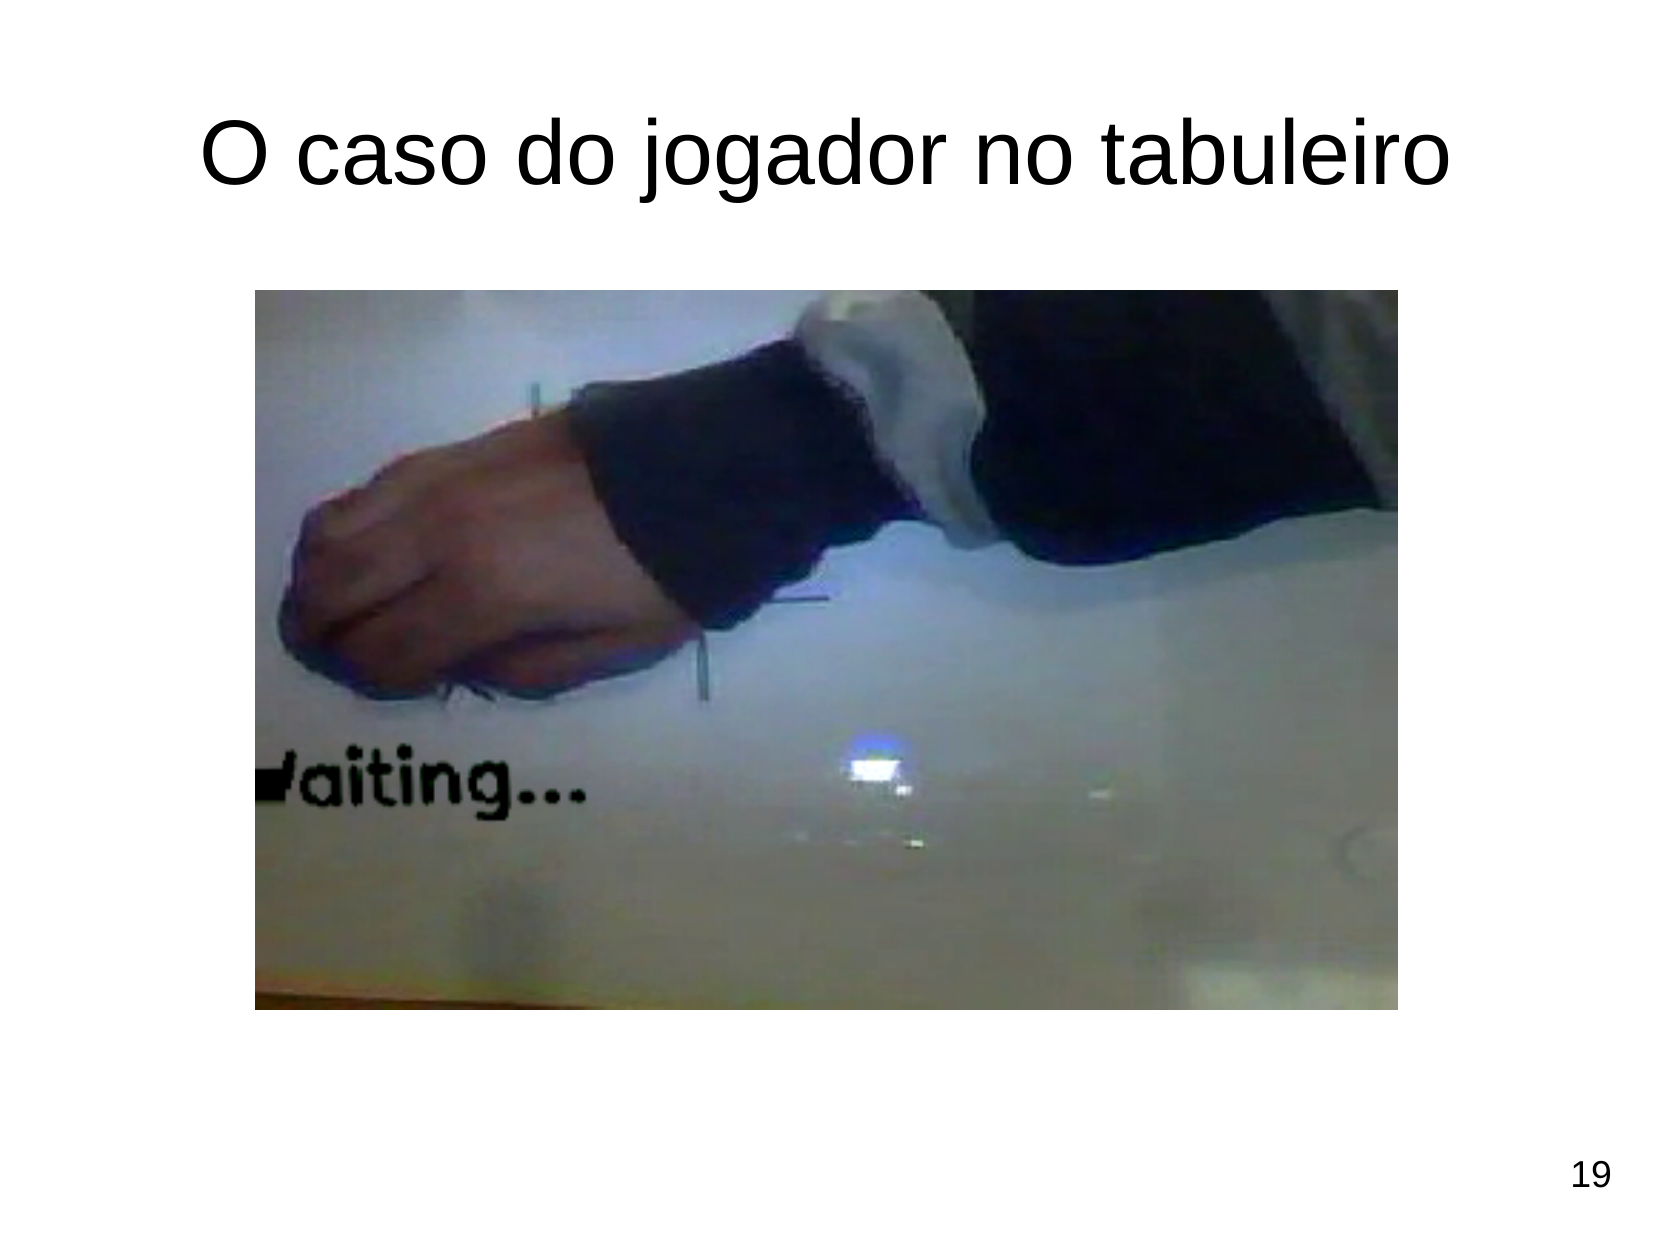

# O caso do jogador no tabuleiro